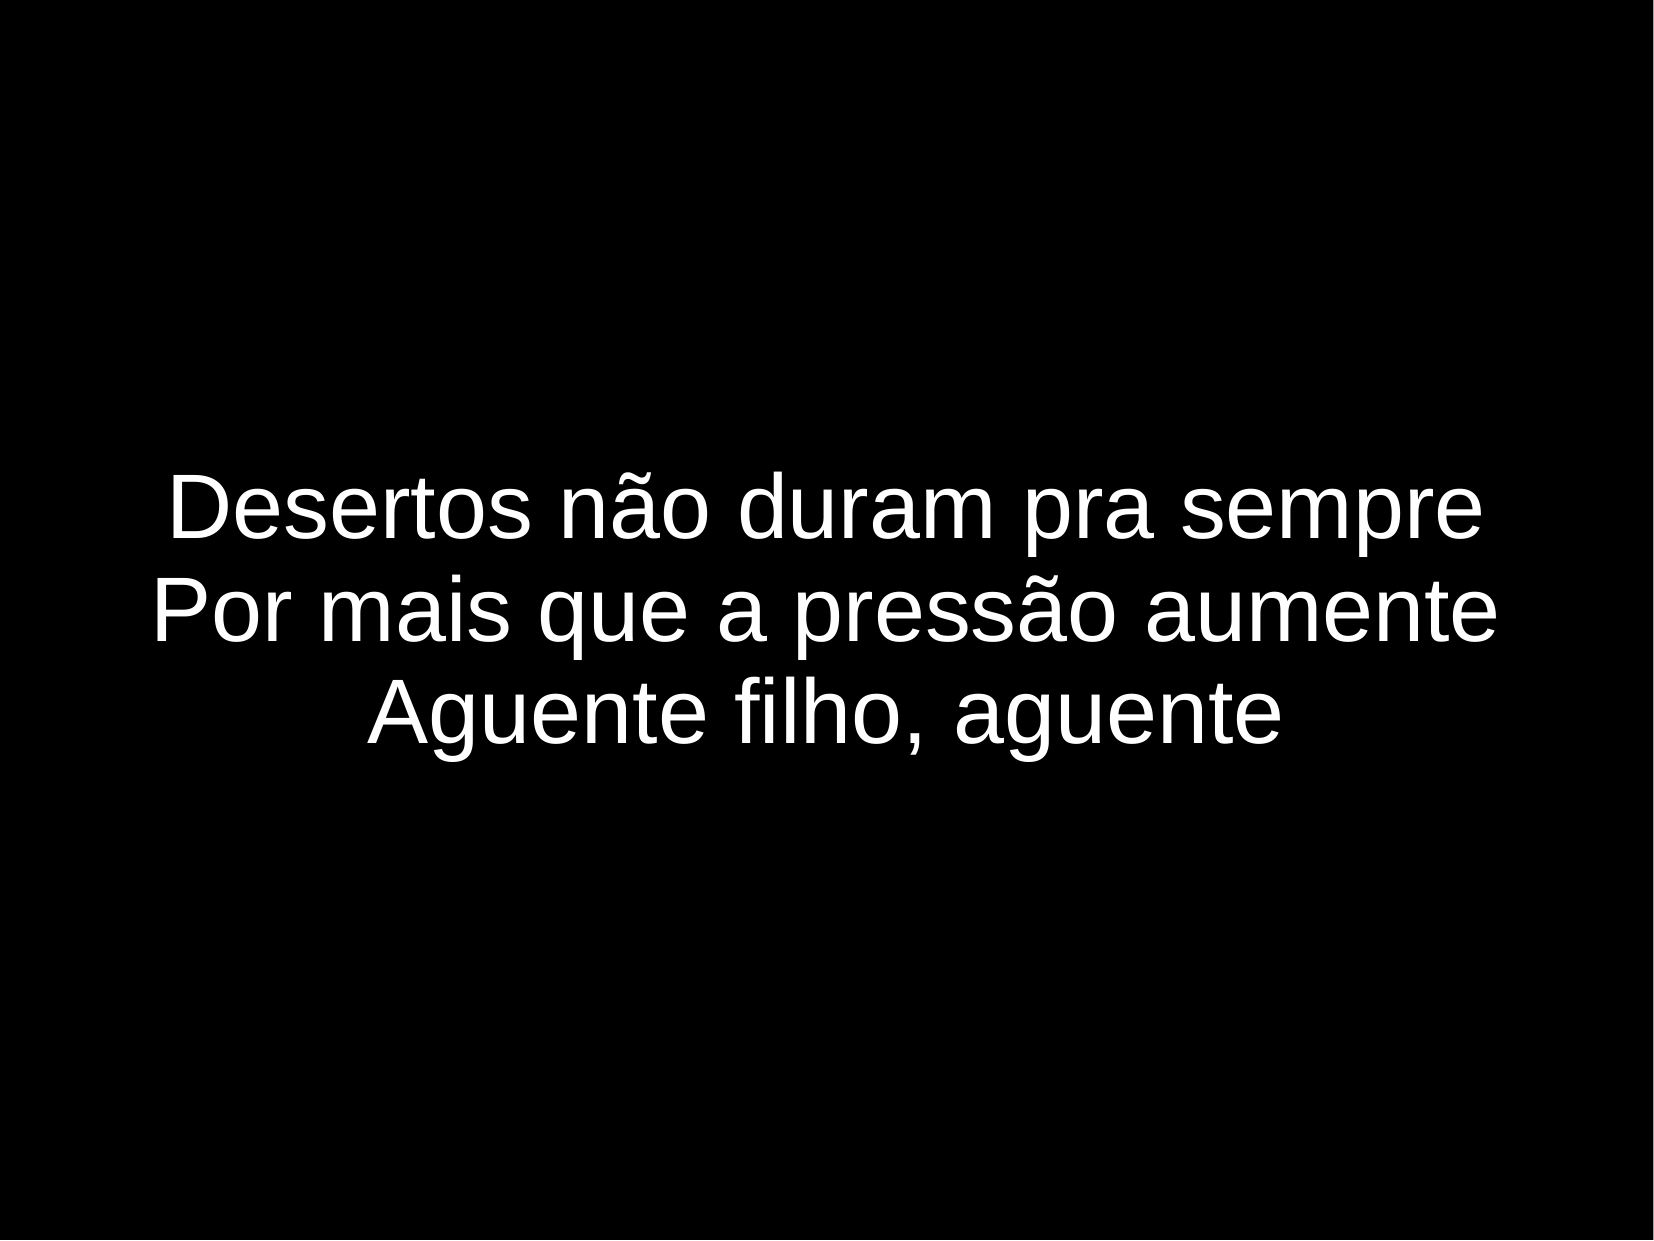

# Desertos não duram pra sempre
Por mais que a pressão aumente
Aguente filho, aguente